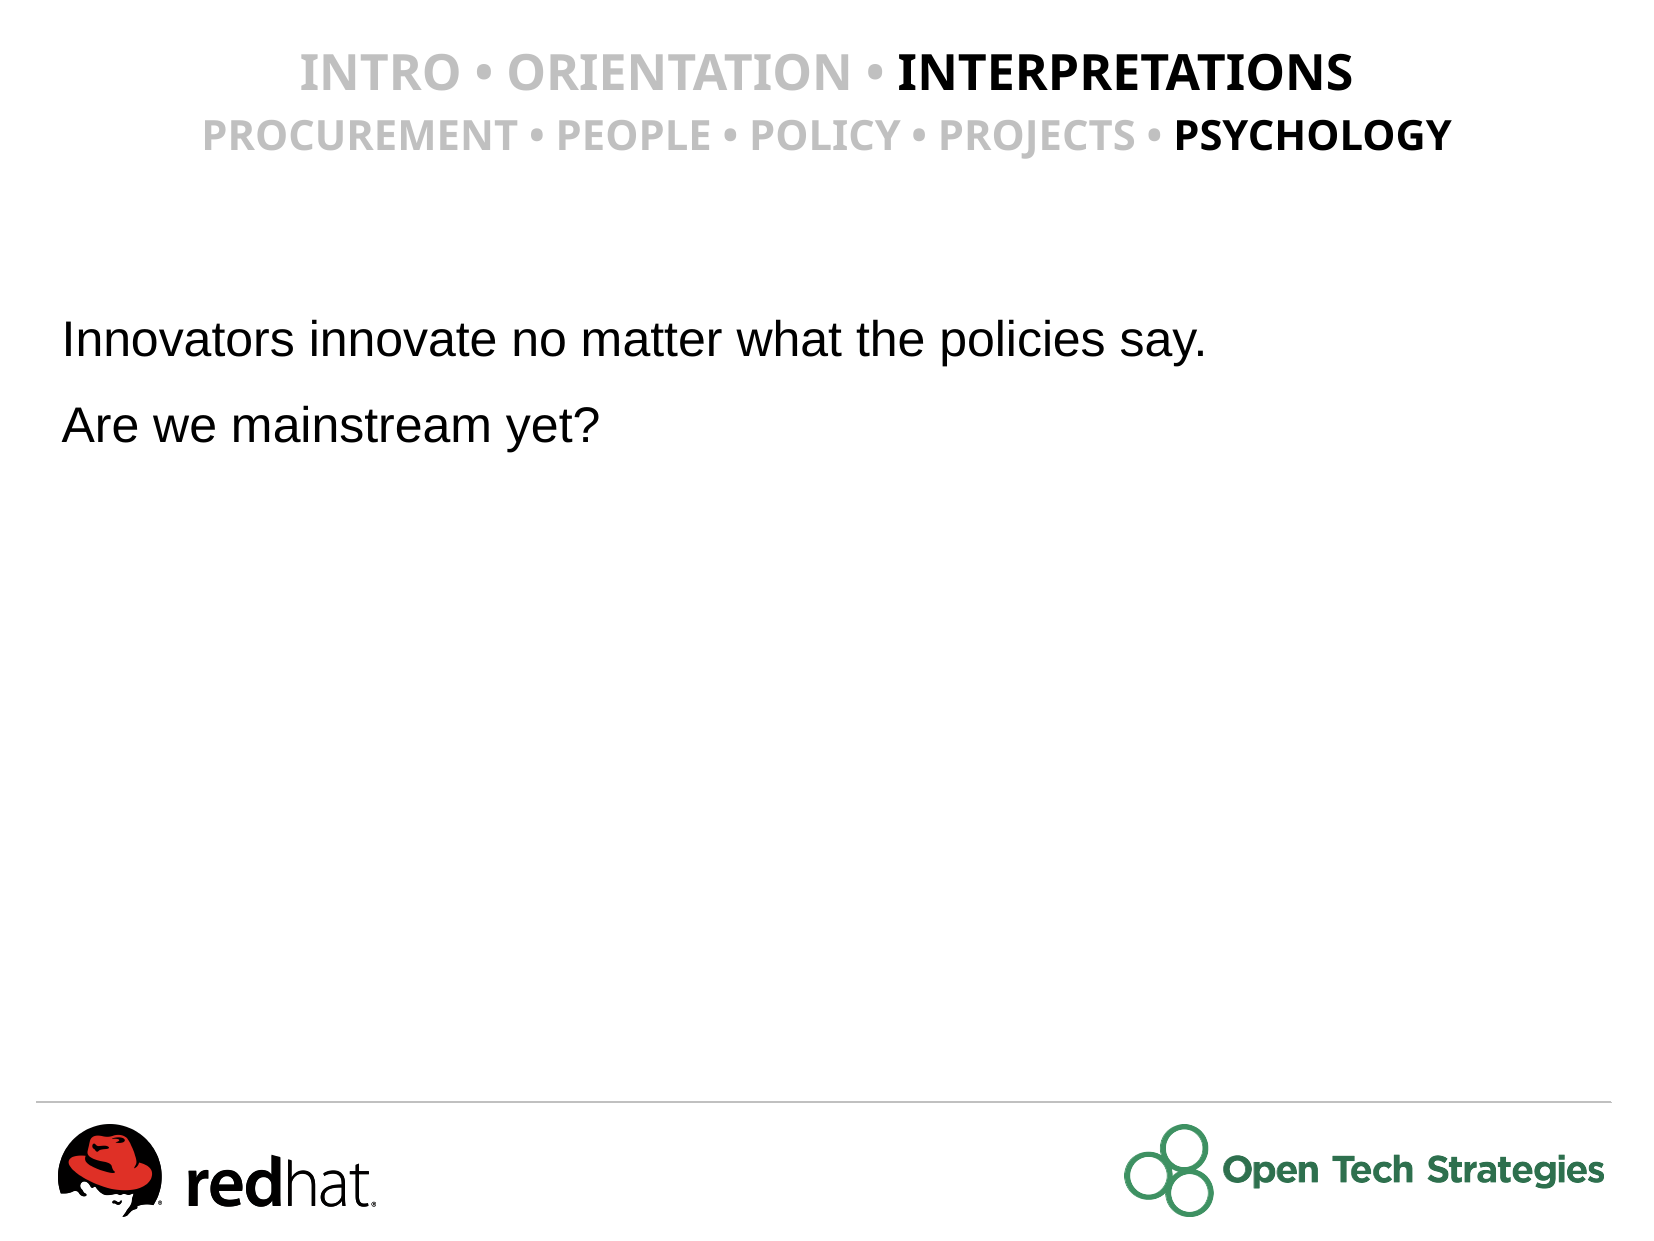

# INTRO • ORIENTATION • INTERPRETATIONS PROCUREMENT • PEOPLE • POLICY • PROJECTS • PSYCHOLOGY
Innovators innovate no matter what the policies say.
Are we mainstream yet?